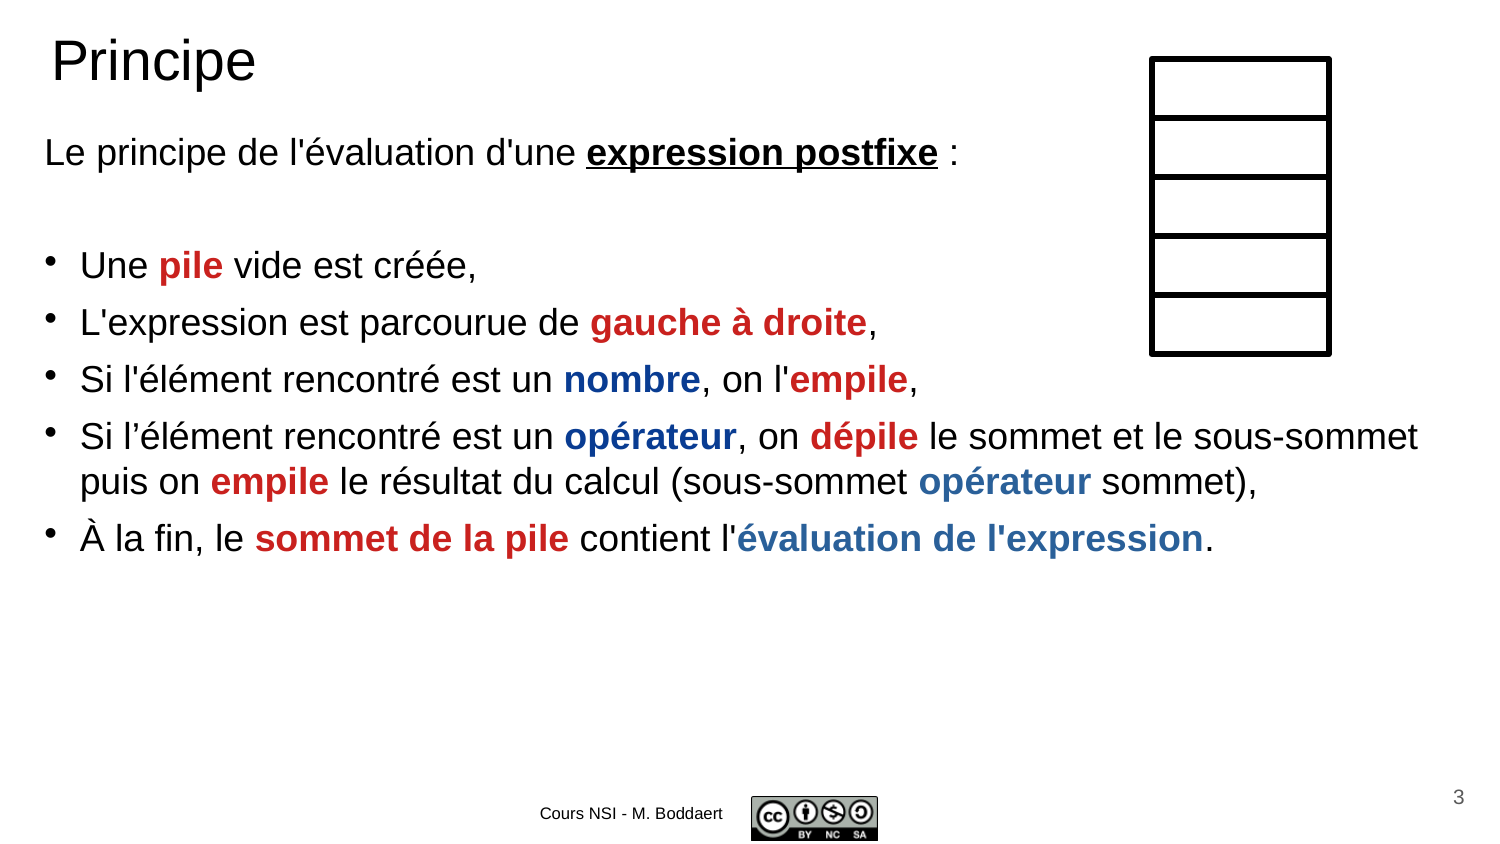

# Principe
Le principe de l'évaluation d'une expression postfixe :
Une pile vide est créée,
L'expression est parcourue de gauche à droite,
Si l'élément rencontré est un nombre, on l'empile,
Si l’élément rencontré est un opérateur, on dépile le sommet et le sous-sommet puis on empile le résultat du calcul (sous-sommet opérateur sommet),
À la fin, le sommet de la pile contient l'évaluation de l'expression.